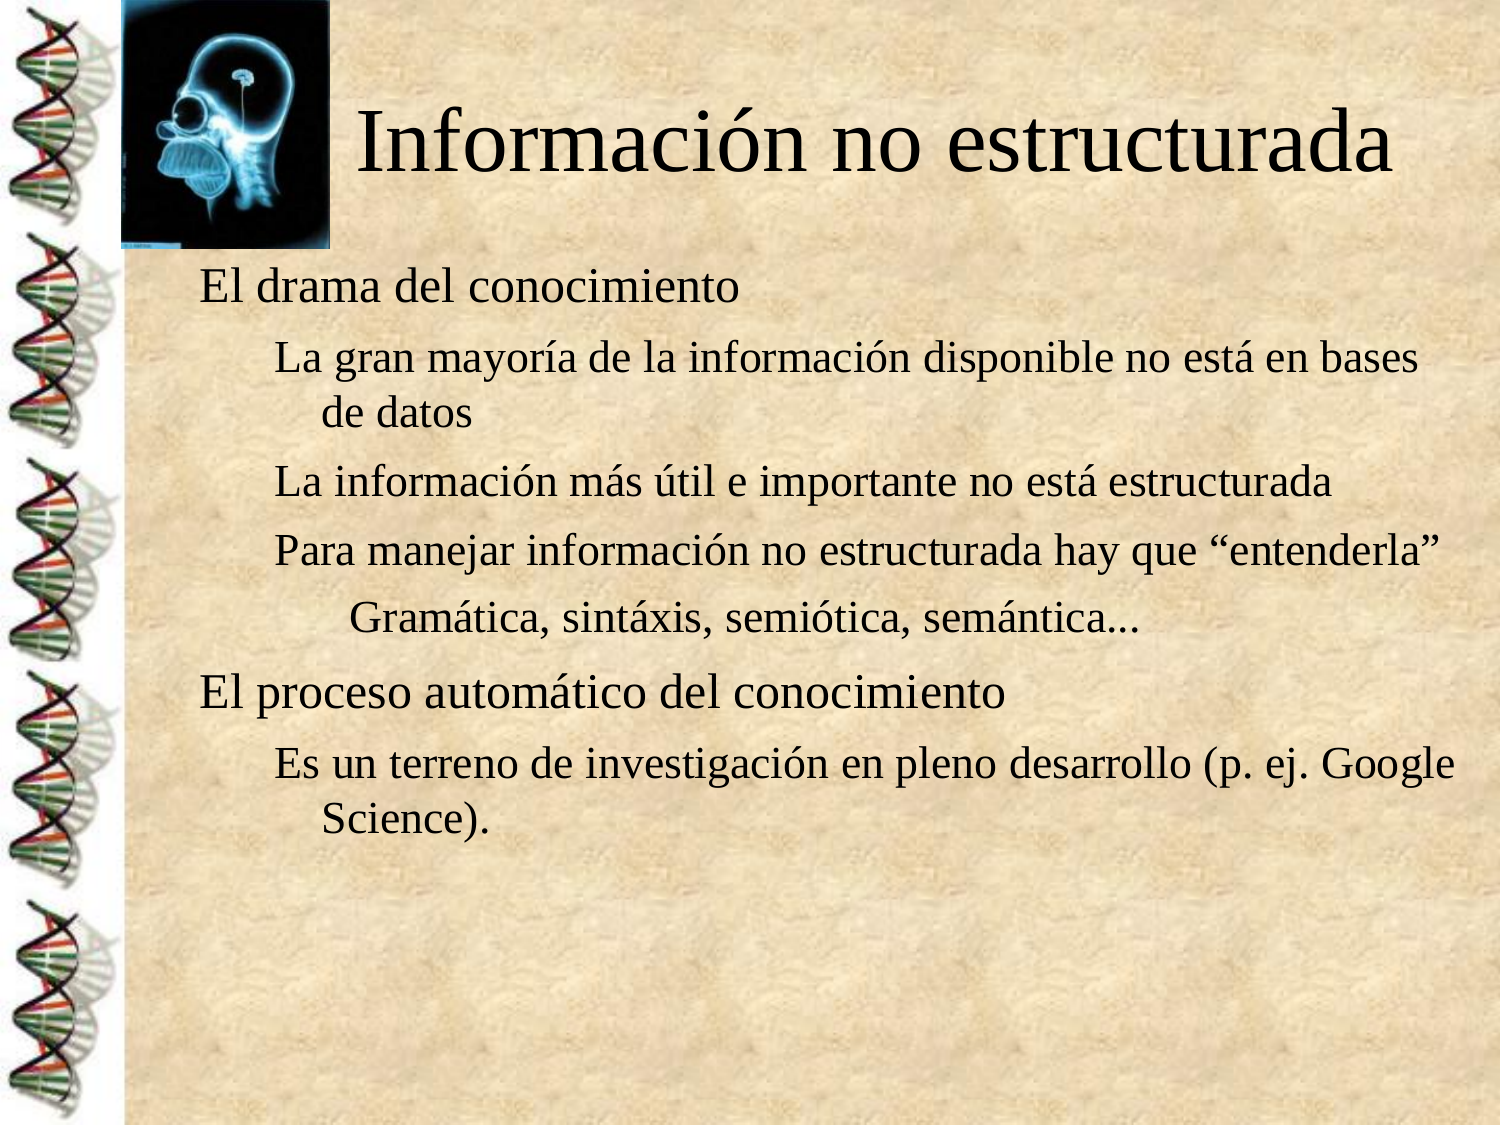

# Información no estructurada
El drama del conocimiento
La gran mayoría de la información disponible no está en bases de datos
La información más útil e importante no está estructurada
Para manejar información no estructurada hay que “entenderla”
Gramática, sintáxis, semiótica, semántica...
El proceso automático del conocimiento
Es un terreno de investigación en pleno desarrollo (p. ej. Google Science).